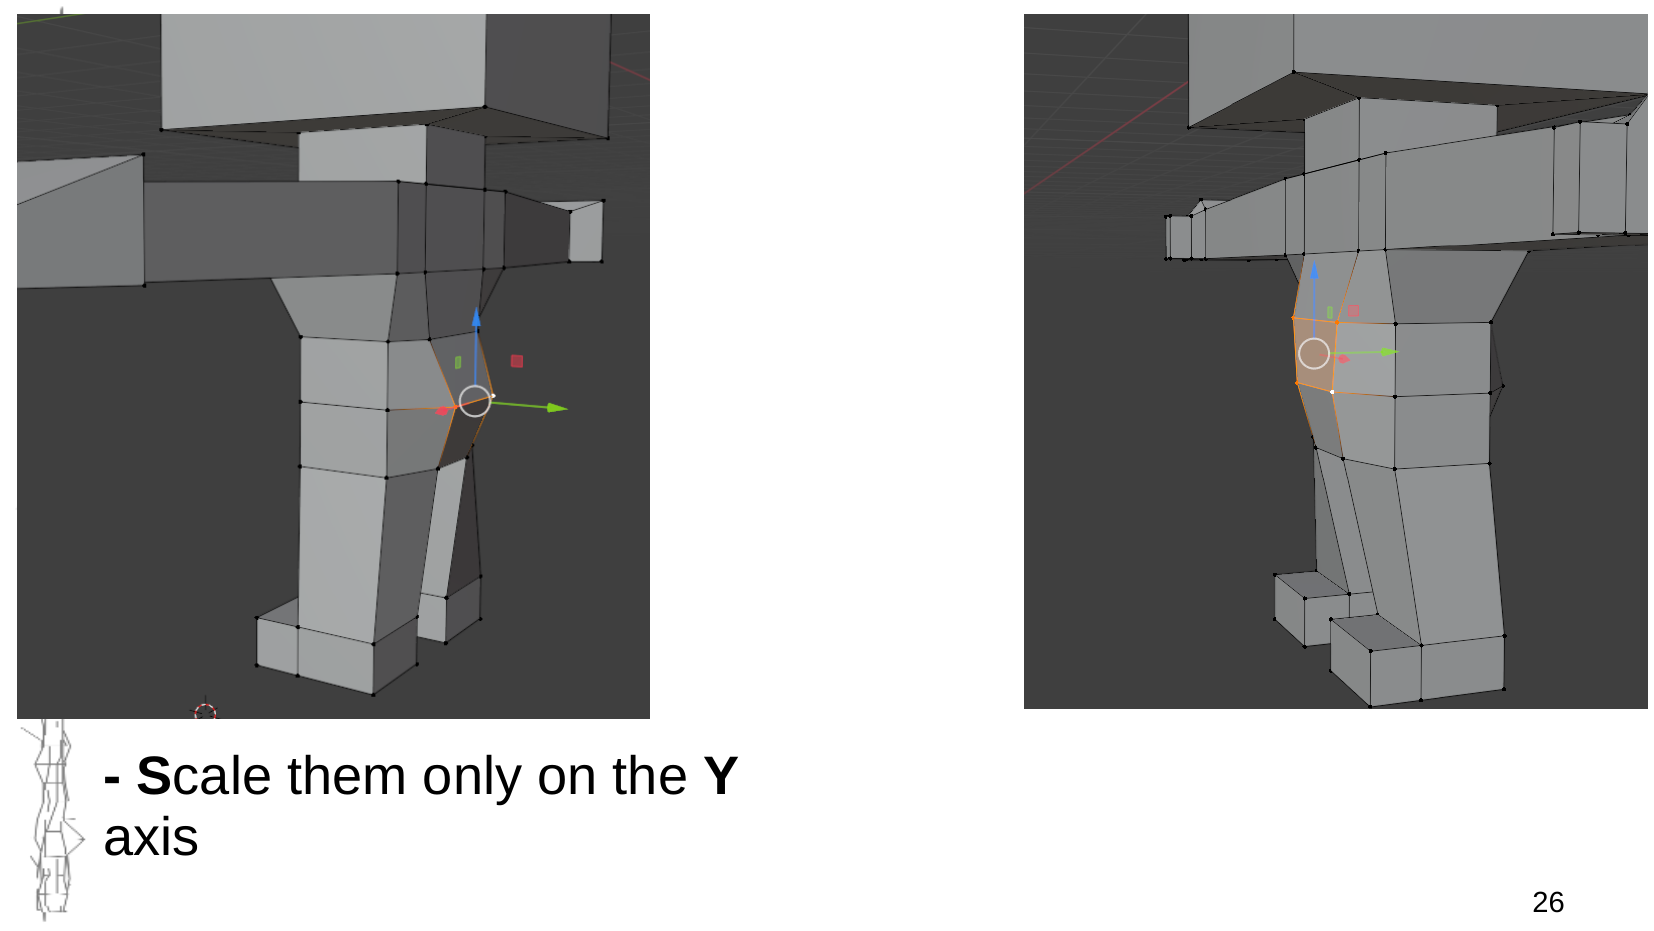

- Scale them only on the Y axis
26